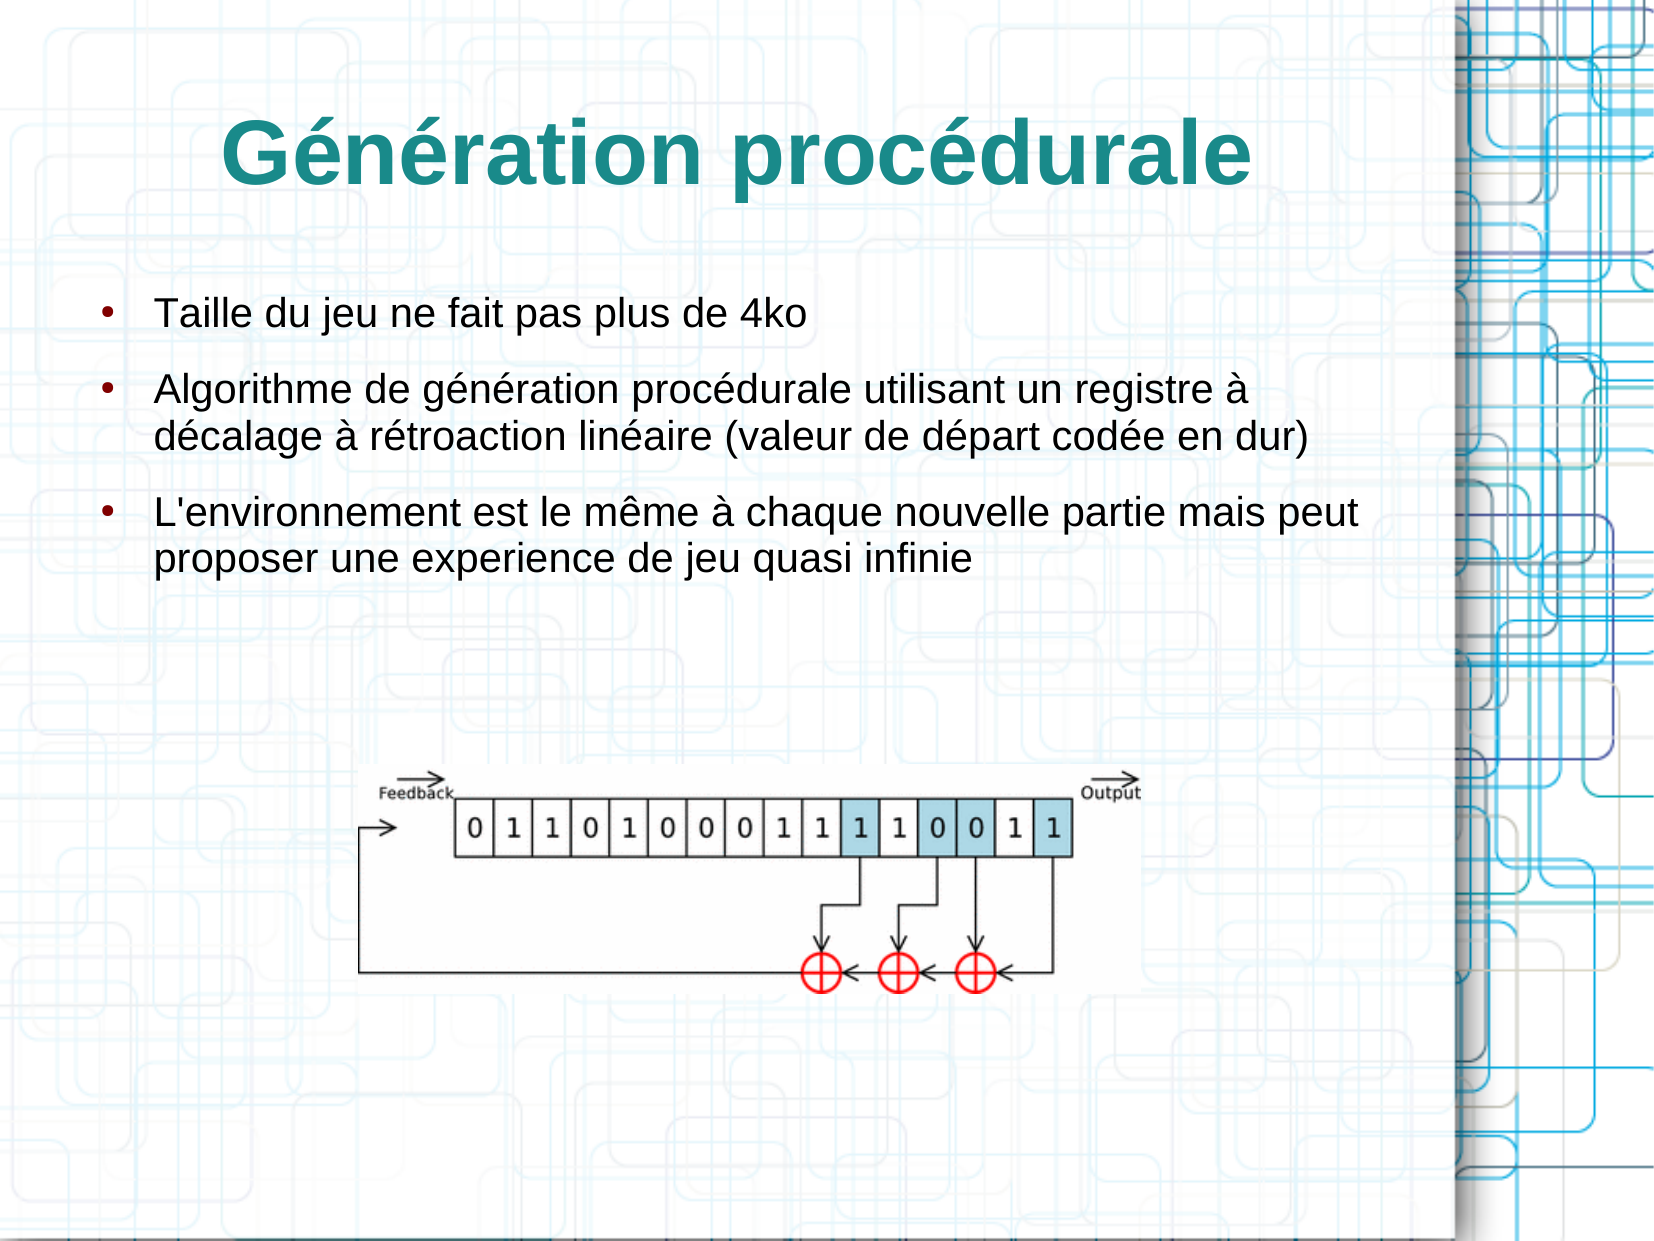

# Génération procédurale
Taille du jeu ne fait pas plus de 4ko
Algorithme de génération procédurale utilisant un registre à décalage à rétroaction linéaire (valeur de départ codée en dur)
L'environnement est le même à chaque nouvelle partie mais peut proposer une experience de jeu quasi infinie